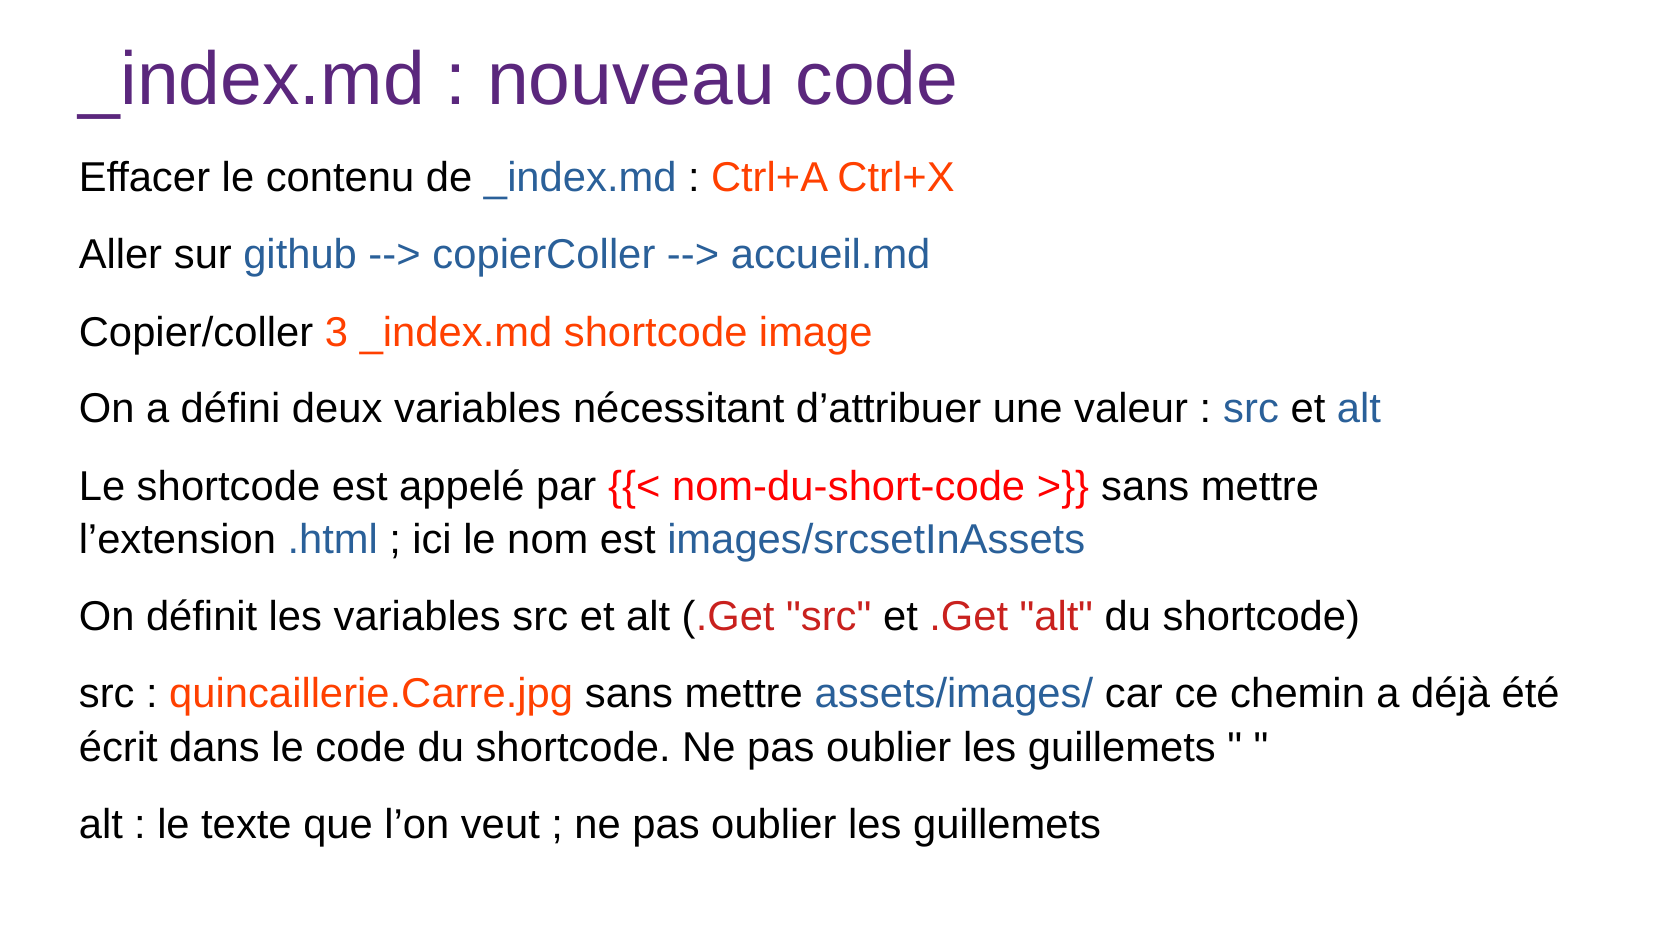

# _index.md : nouveau code
Effacer le contenu de _index.md : Ctrl+A Ctrl+X
Aller sur github --> copierColler --> accueil.md
Copier/coller 3 _index.md shortcode image
On a défini deux variables nécessitant d’attribuer une valeur : src et alt
Le shortcode est appelé par {{< nom-du-short-code >}} sans mettre l’extension .html ; ici le nom est images/srcsetInAssets
On définit les variables src et alt (.Get "src" et .Get "alt" du shortcode)
src : quincaillerie.Carre.jpg sans mettre assets/images/ car ce chemin a déjà été écrit dans le code du shortcode. Ne pas oublier les guillemets " "
alt : le texte que l’on veut ; ne pas oublier les guillemets